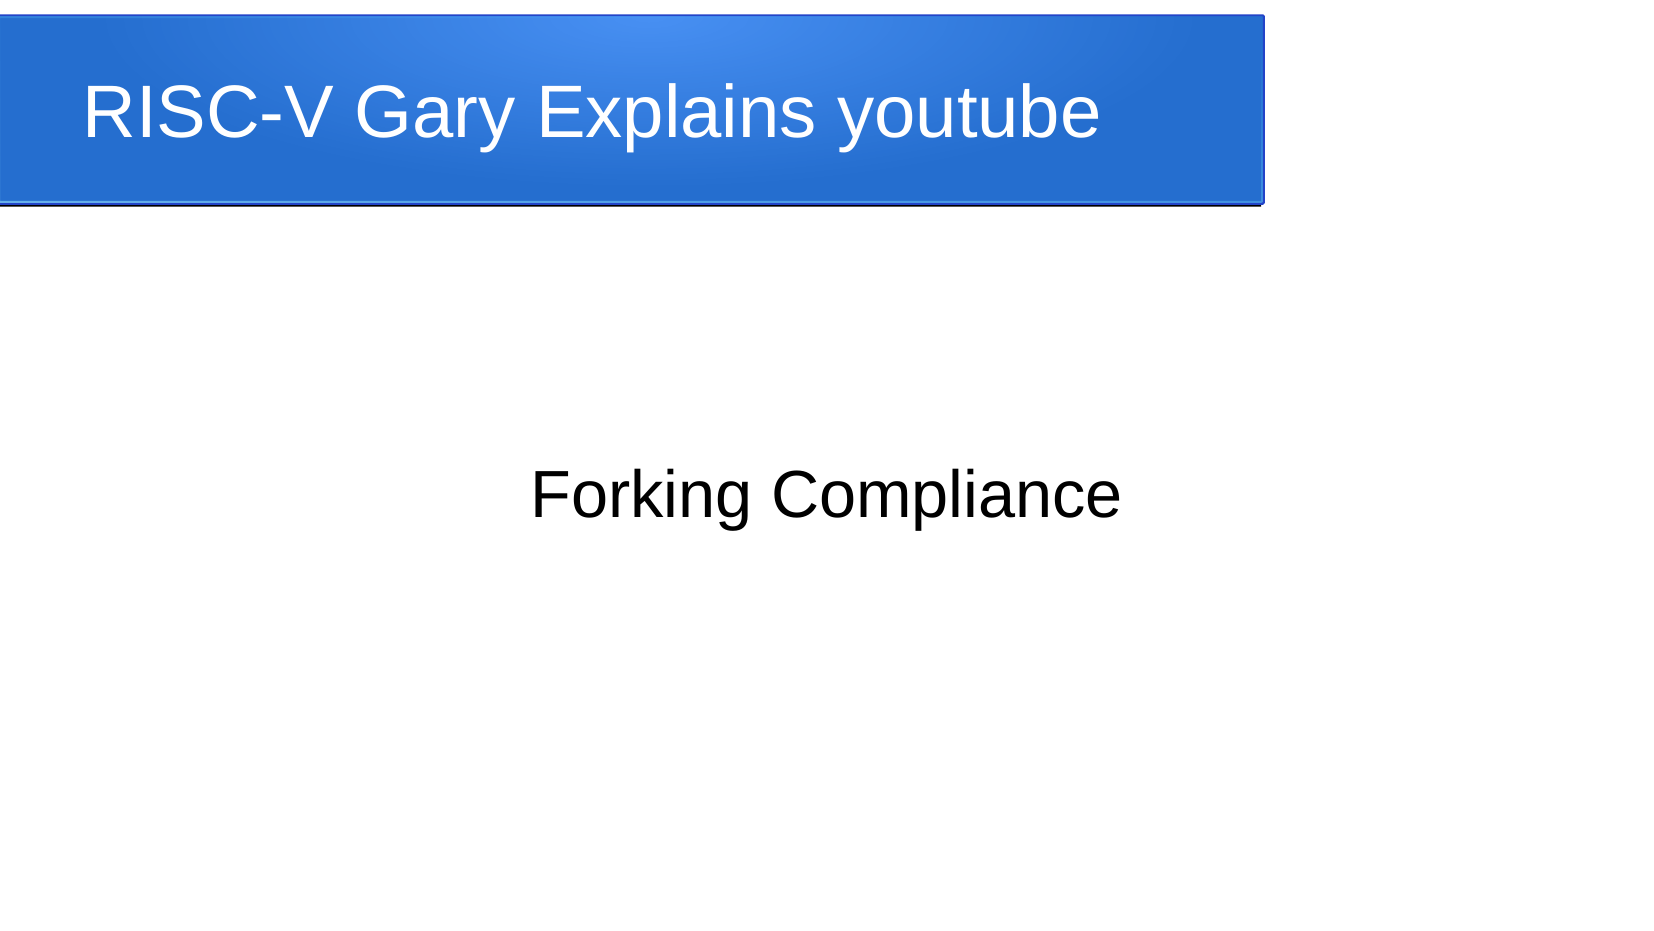

# RISC-V Gary Explains youtube
Forking Compliance